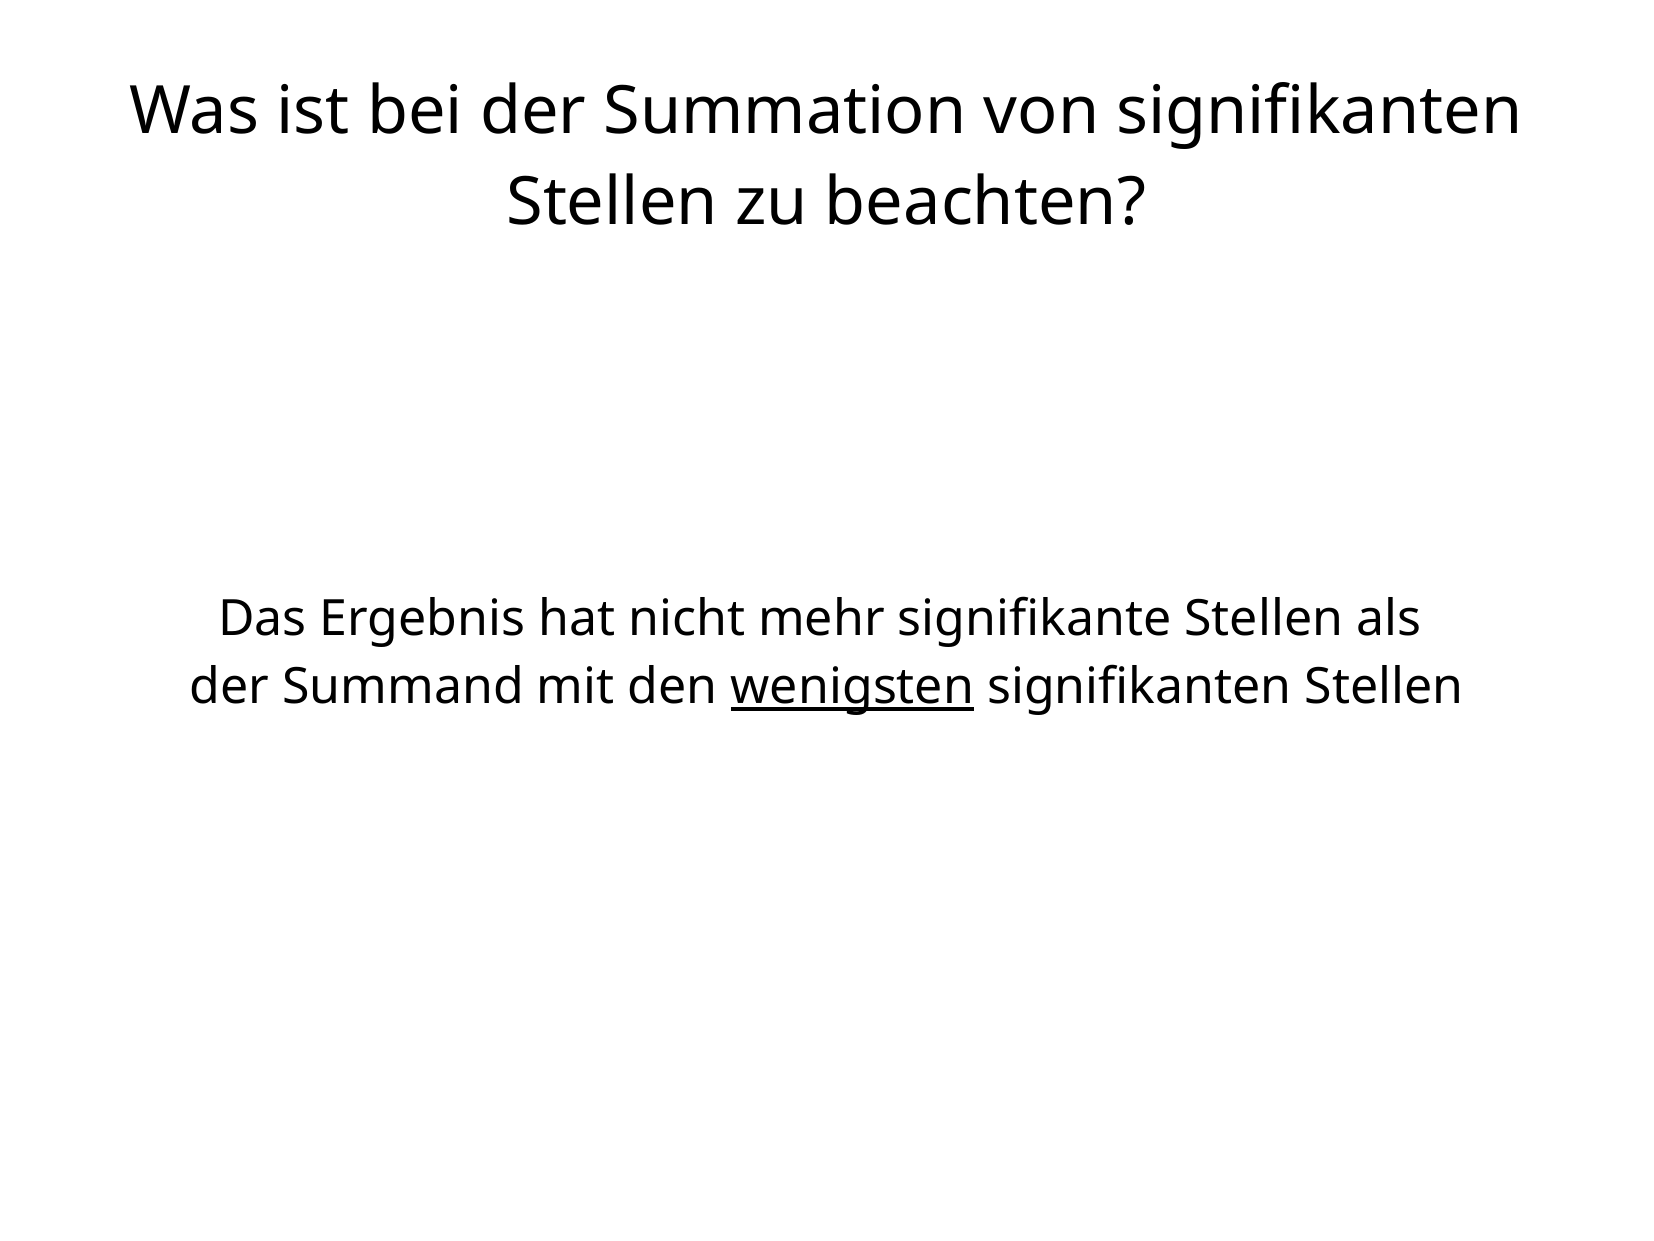

# Was ist bei der Summation von signifikanten Stellen zu beachten?
Das Ergebnis hat nicht mehr signifikante Stellen als
der Summand mit den wenigsten signifikanten Stellen